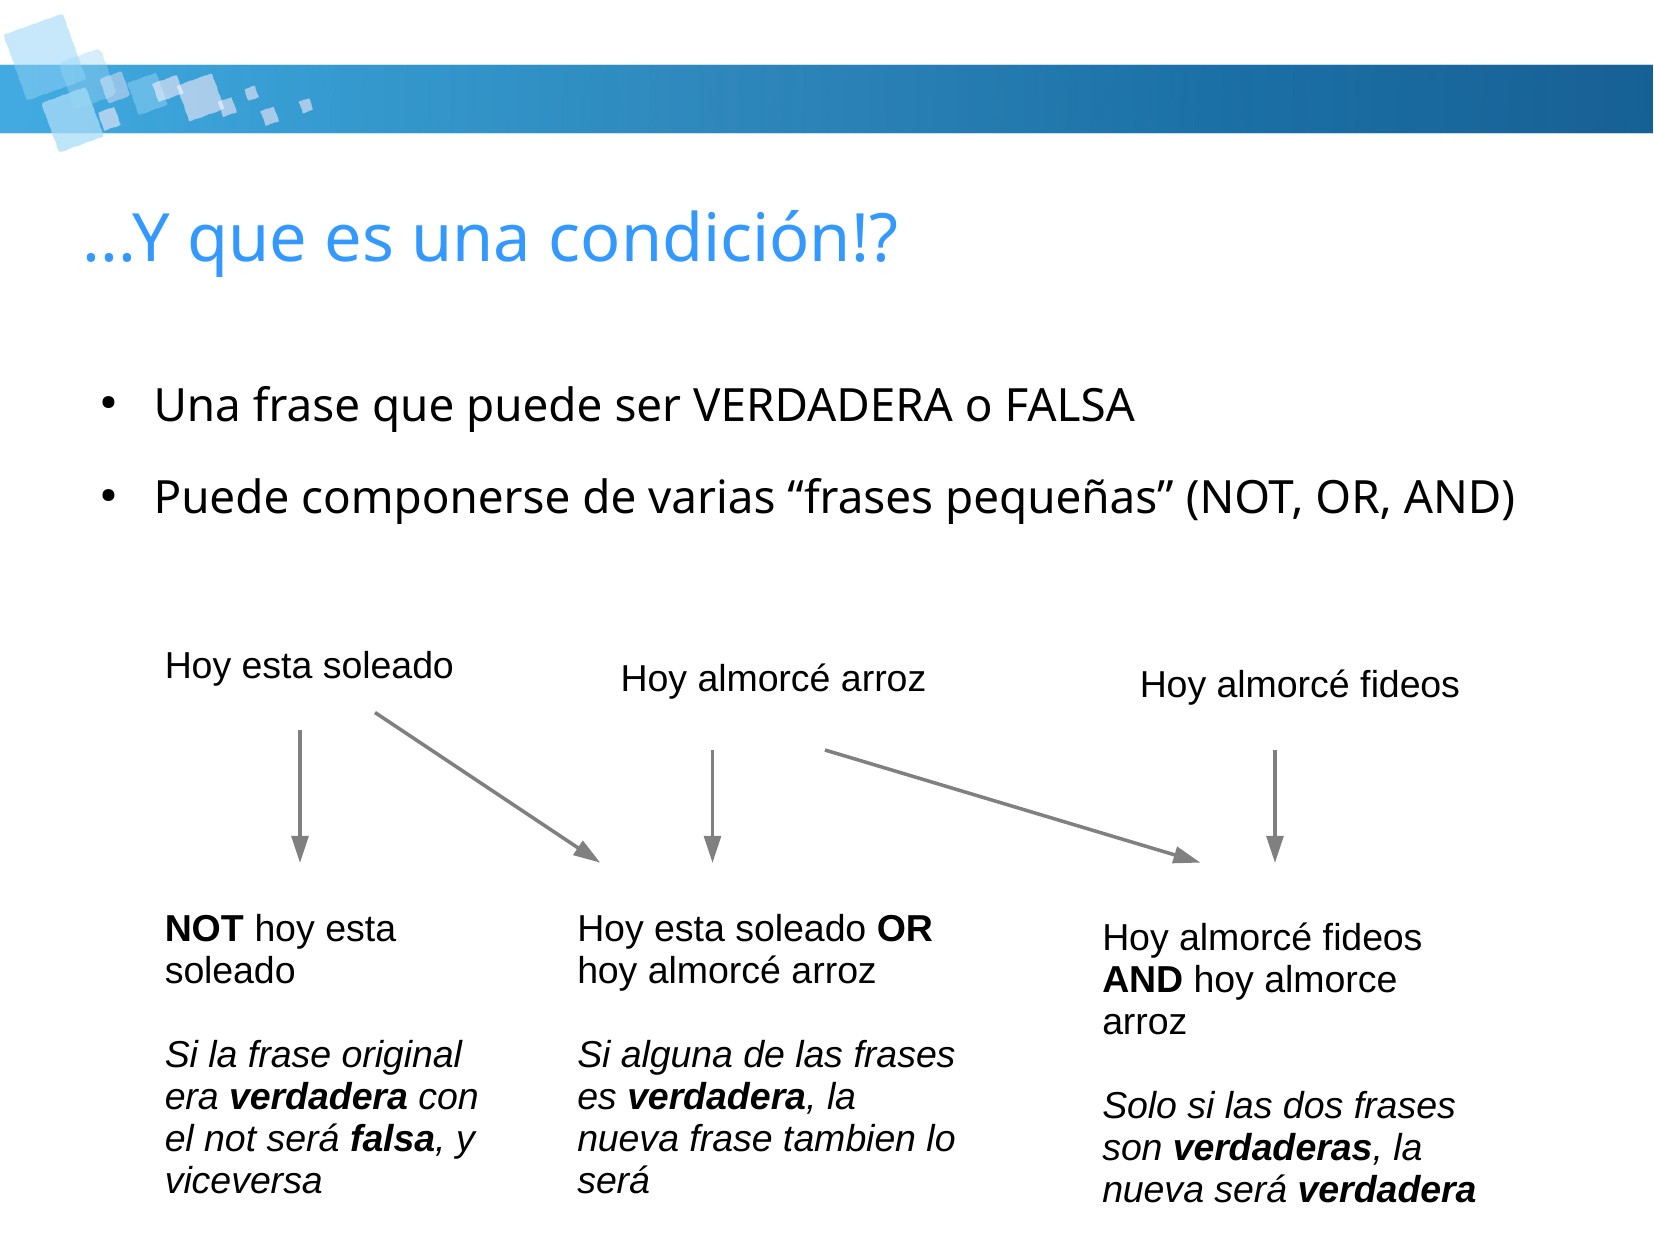

# ...Y que es una condición!?
Una frase que puede ser VERDADERA o FALSA
Puede componerse de varias “frases pequeñas” (NOT, OR, AND)
Hoy esta soleado
Hoy almorcé arroz
Hoy almorcé fideos
NOT hoy esta soleado
Si la frase original era verdadera con el not será falsa, y viceversa
Hoy esta soleado OR hoy almorcé arroz
Si alguna de las frases es verdadera, la nueva frase tambien lo será
Hoy almorcé fideos AND hoy almorce arroz
Solo si las dos frases son verdaderas, la nueva será verdadera